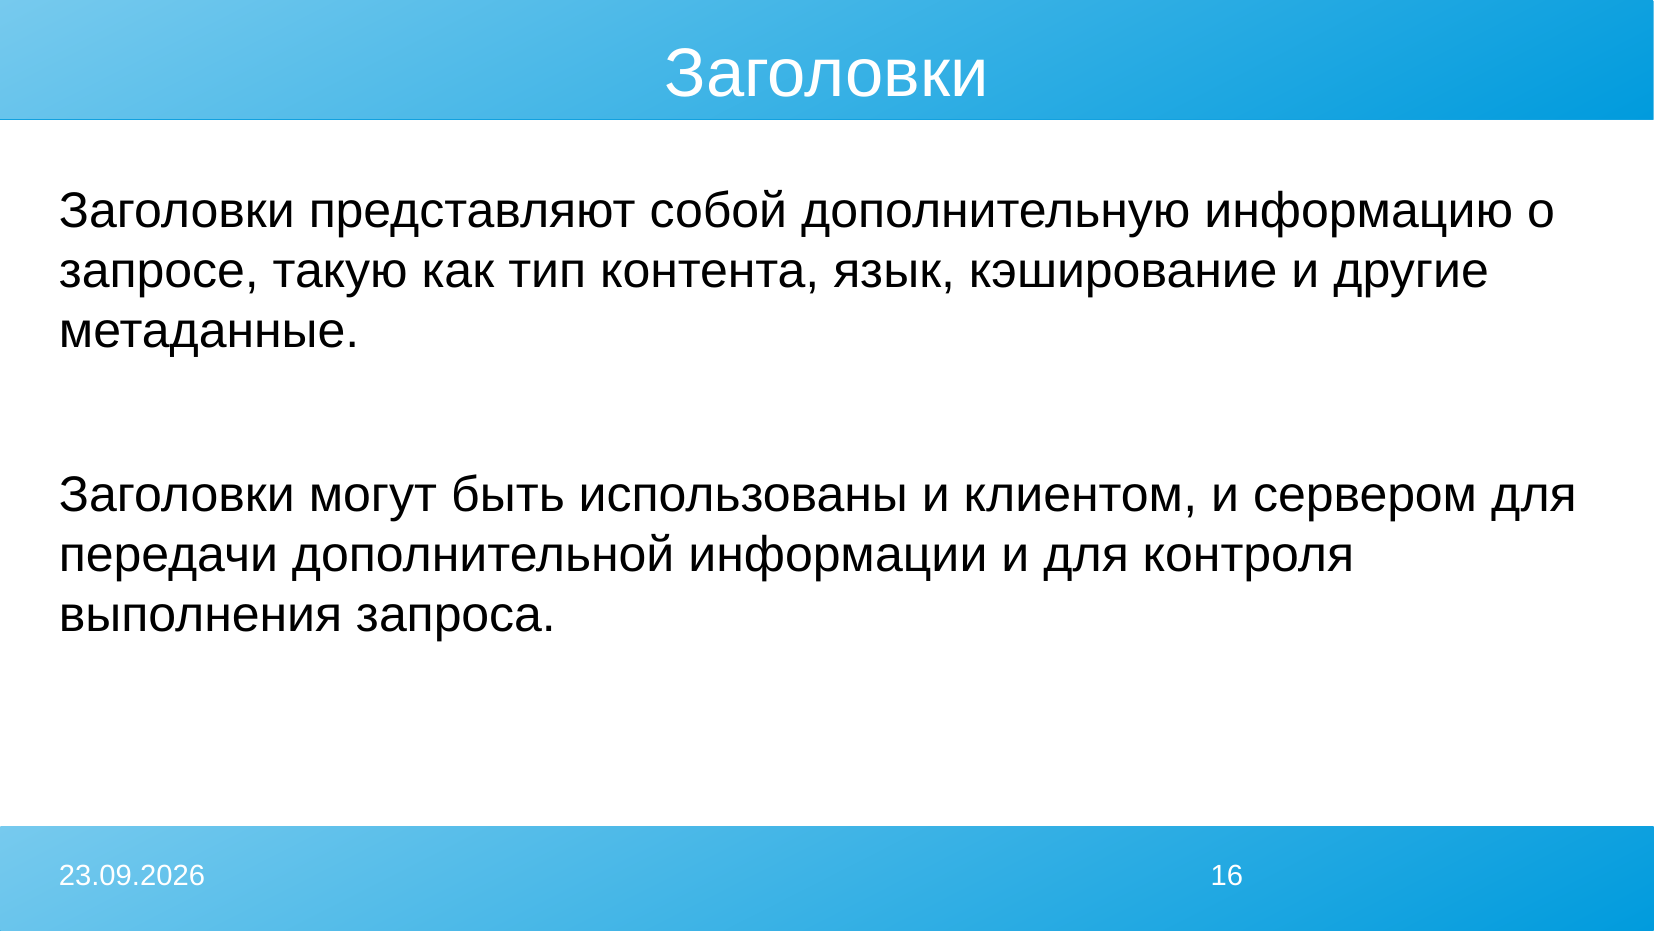

# Заголовки
Заголовки представляют собой дополнительную информацию о запросе, такую как тип контента, язык, кэширование и другие метаданные.
Заголовки могут быть использованы и клиентом, и сервером для передачи дополнительной информации и для контроля выполнения запроса.